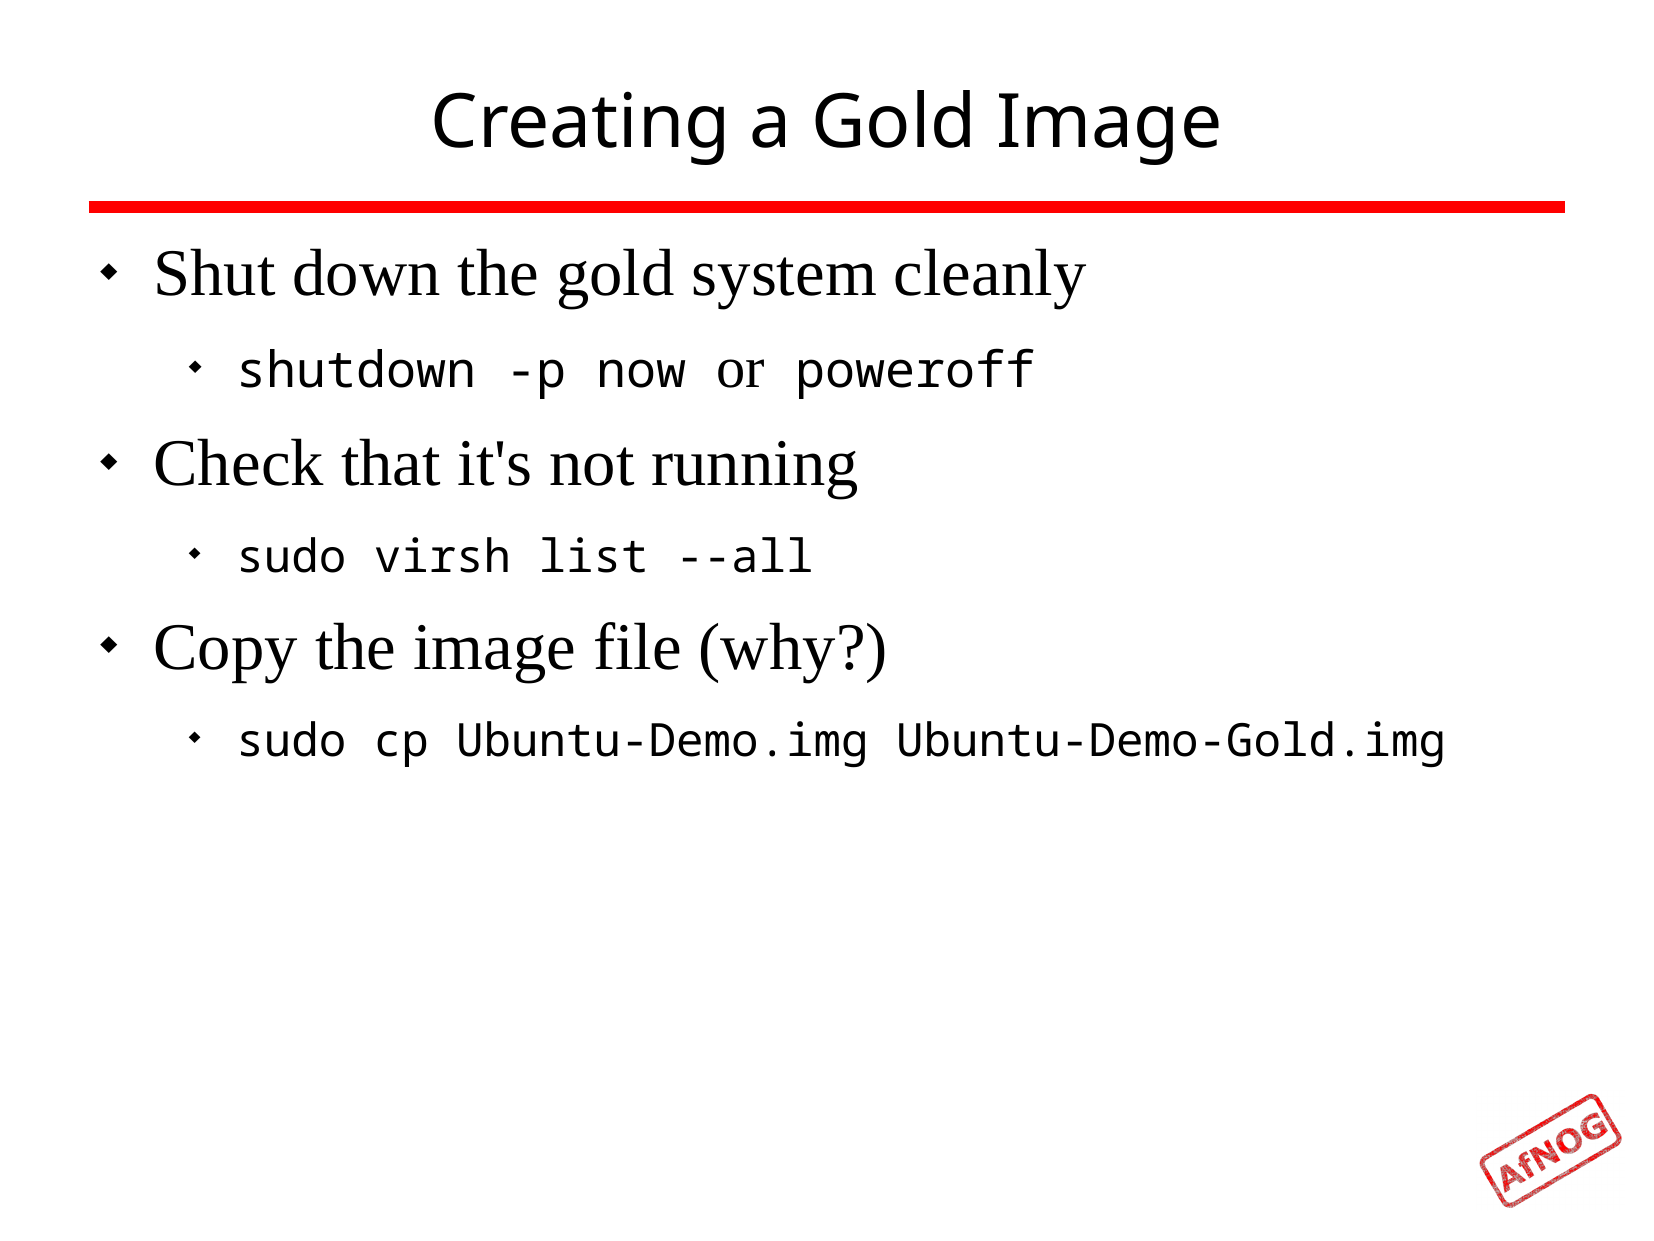

# Creating a Gold Image
Shut down the gold system cleanly
shutdown -p now or poweroff
Check that it's not running
sudo virsh list --all
Copy the image file (why?)
sudo cp Ubuntu-Demo.img Ubuntu-Demo-Gold.img